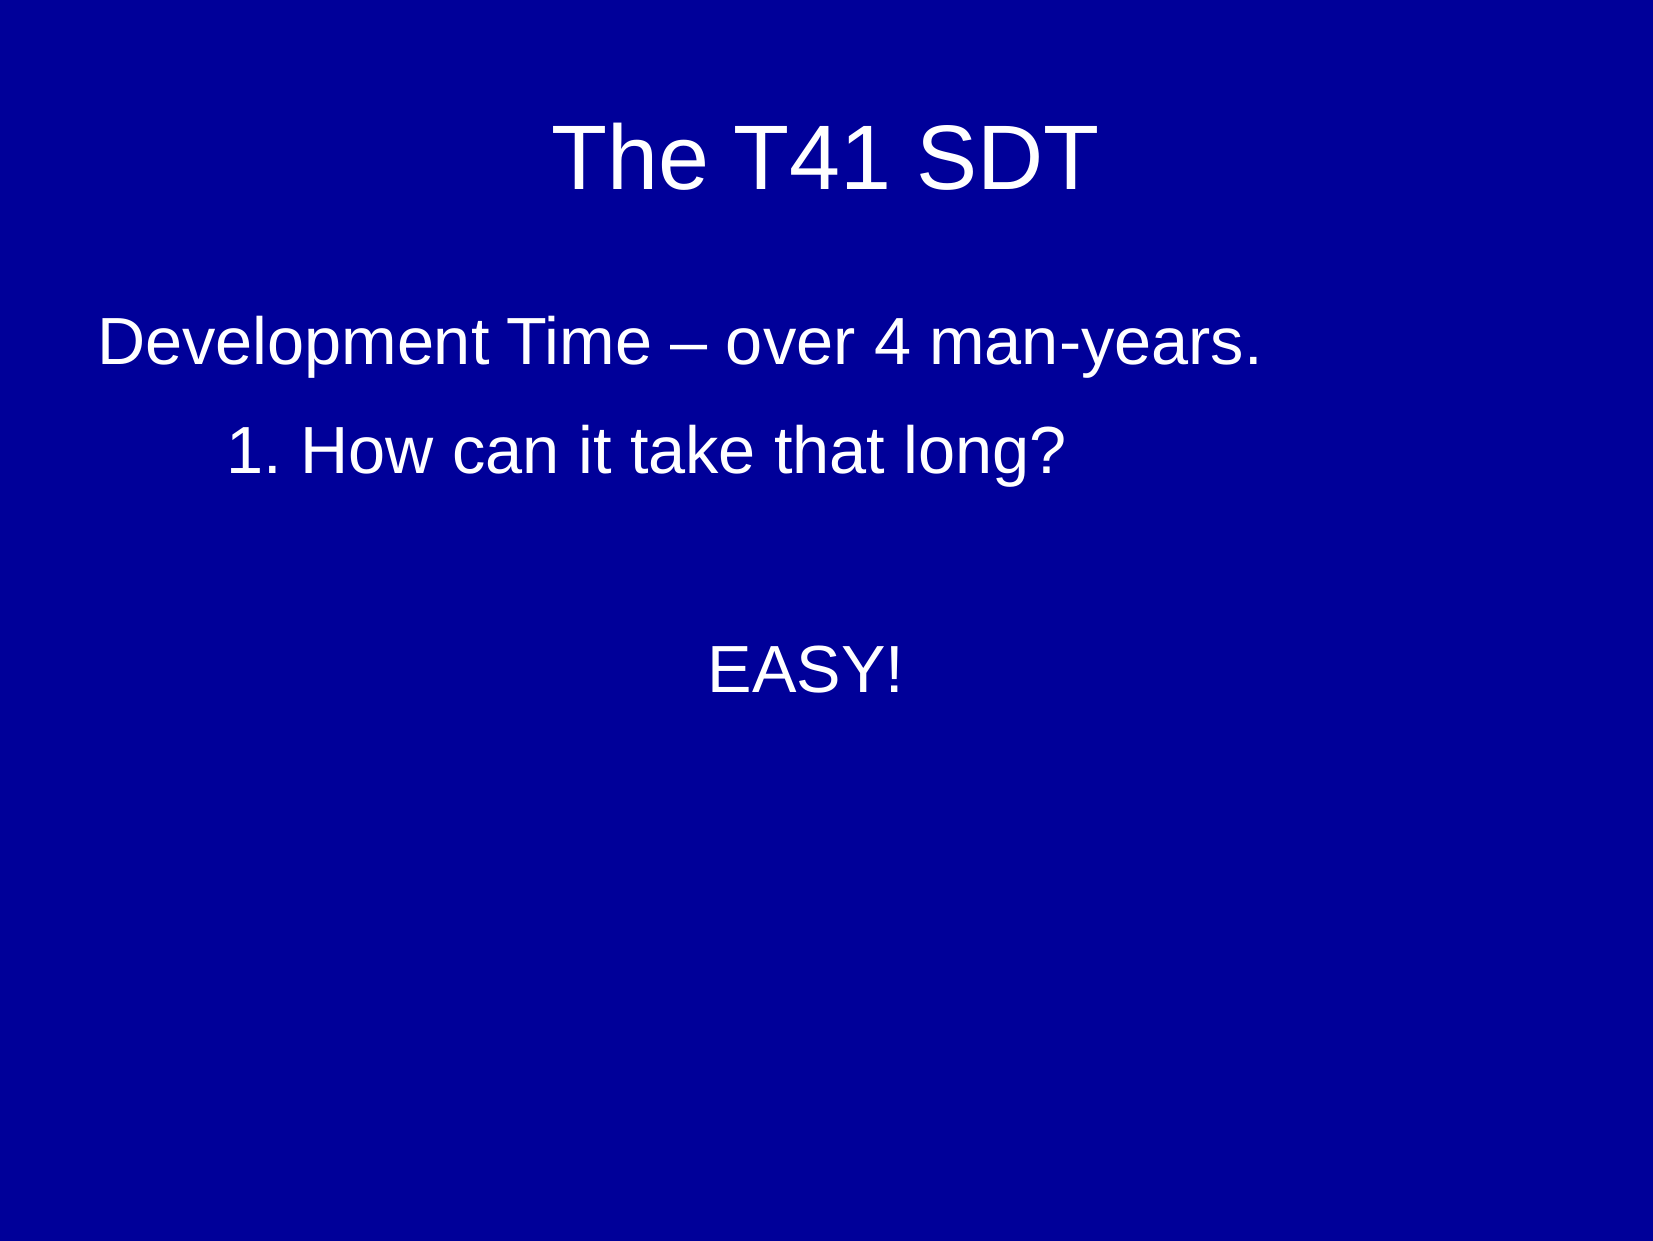

The T41 SDT
Development Time – over 4 man-years.
 1. How can it take that long?
 EASY!